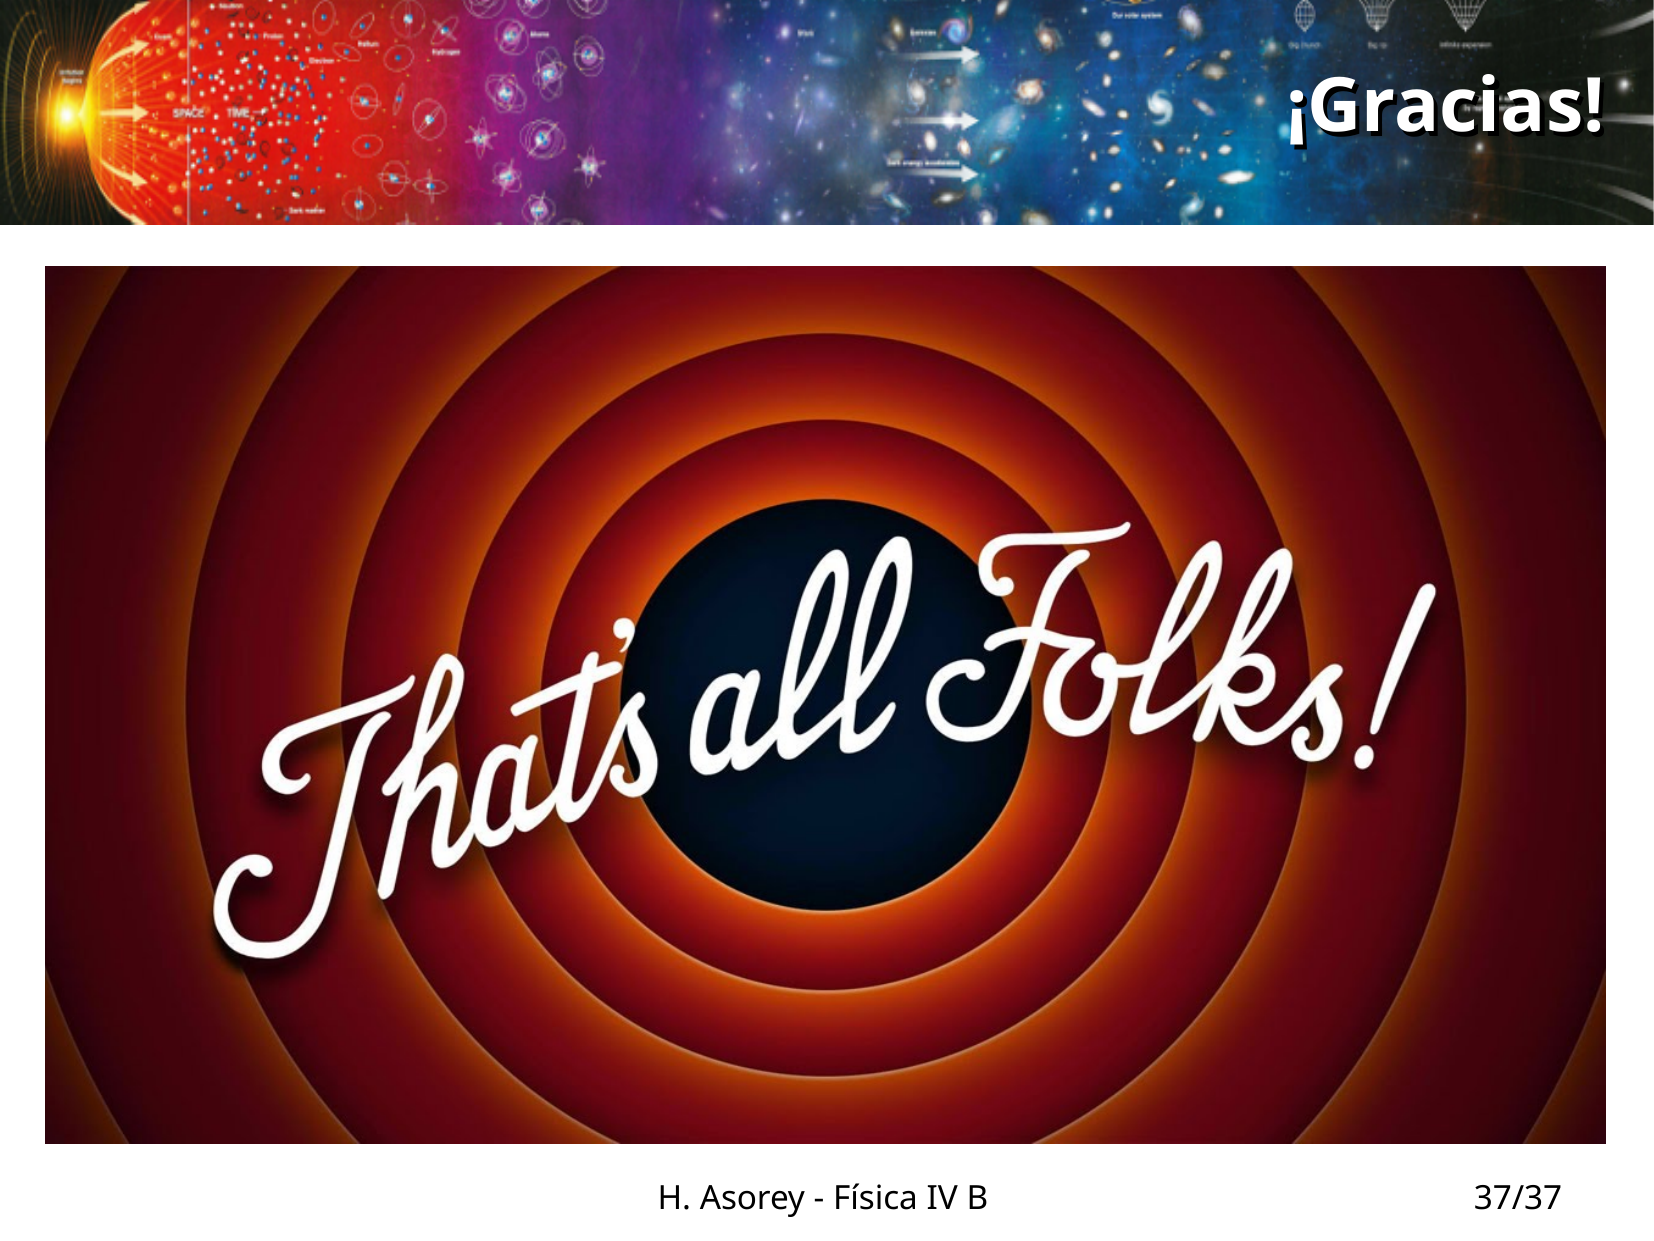

# ¡Gracias!
H. Asorey - Física IV B
37